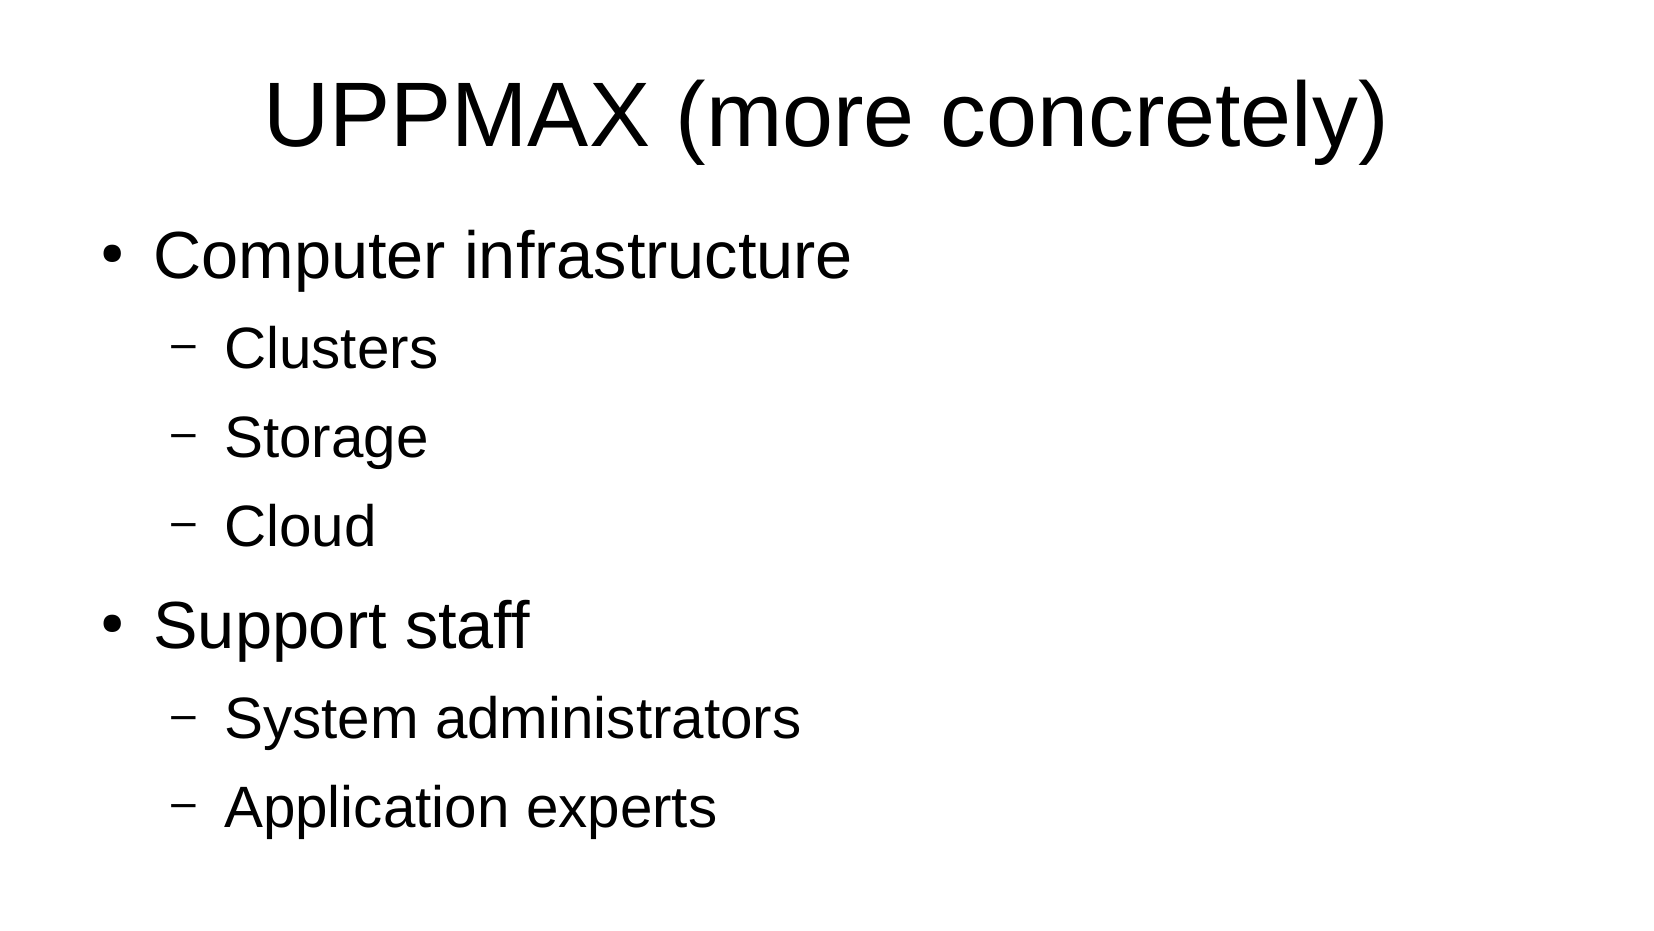

# UPPMAX (more concretely)
Computer infrastructure
Clusters
Storage
Cloud
Support staff
System administrators
Application experts